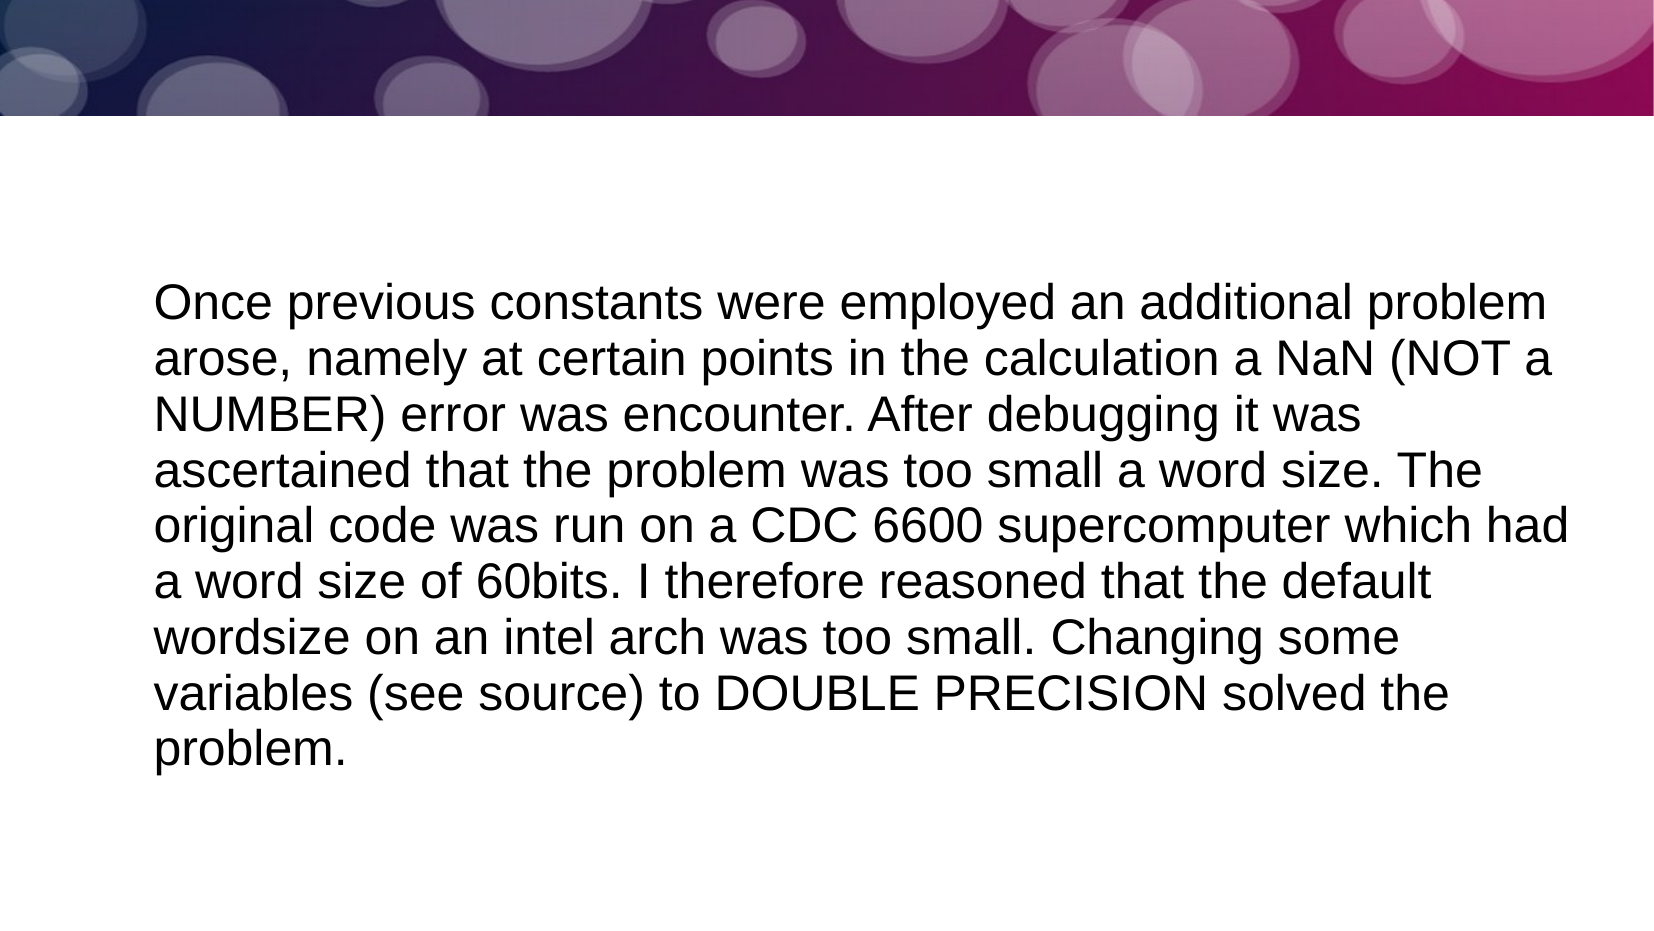

#
Once previous constants were employed an additional problem arose, namely at certain points in the calculation a NaN (NOT a NUMBER) error was encounter. After debugging it was ascertained that the problem was too small a word size. The original code was run on a CDC 6600 supercomputer which had a word size of 60bits. I therefore reasoned that the default wordsize on an intel arch was too small. Changing some variables (see source) to DOUBLE PRECISION solved the problem.